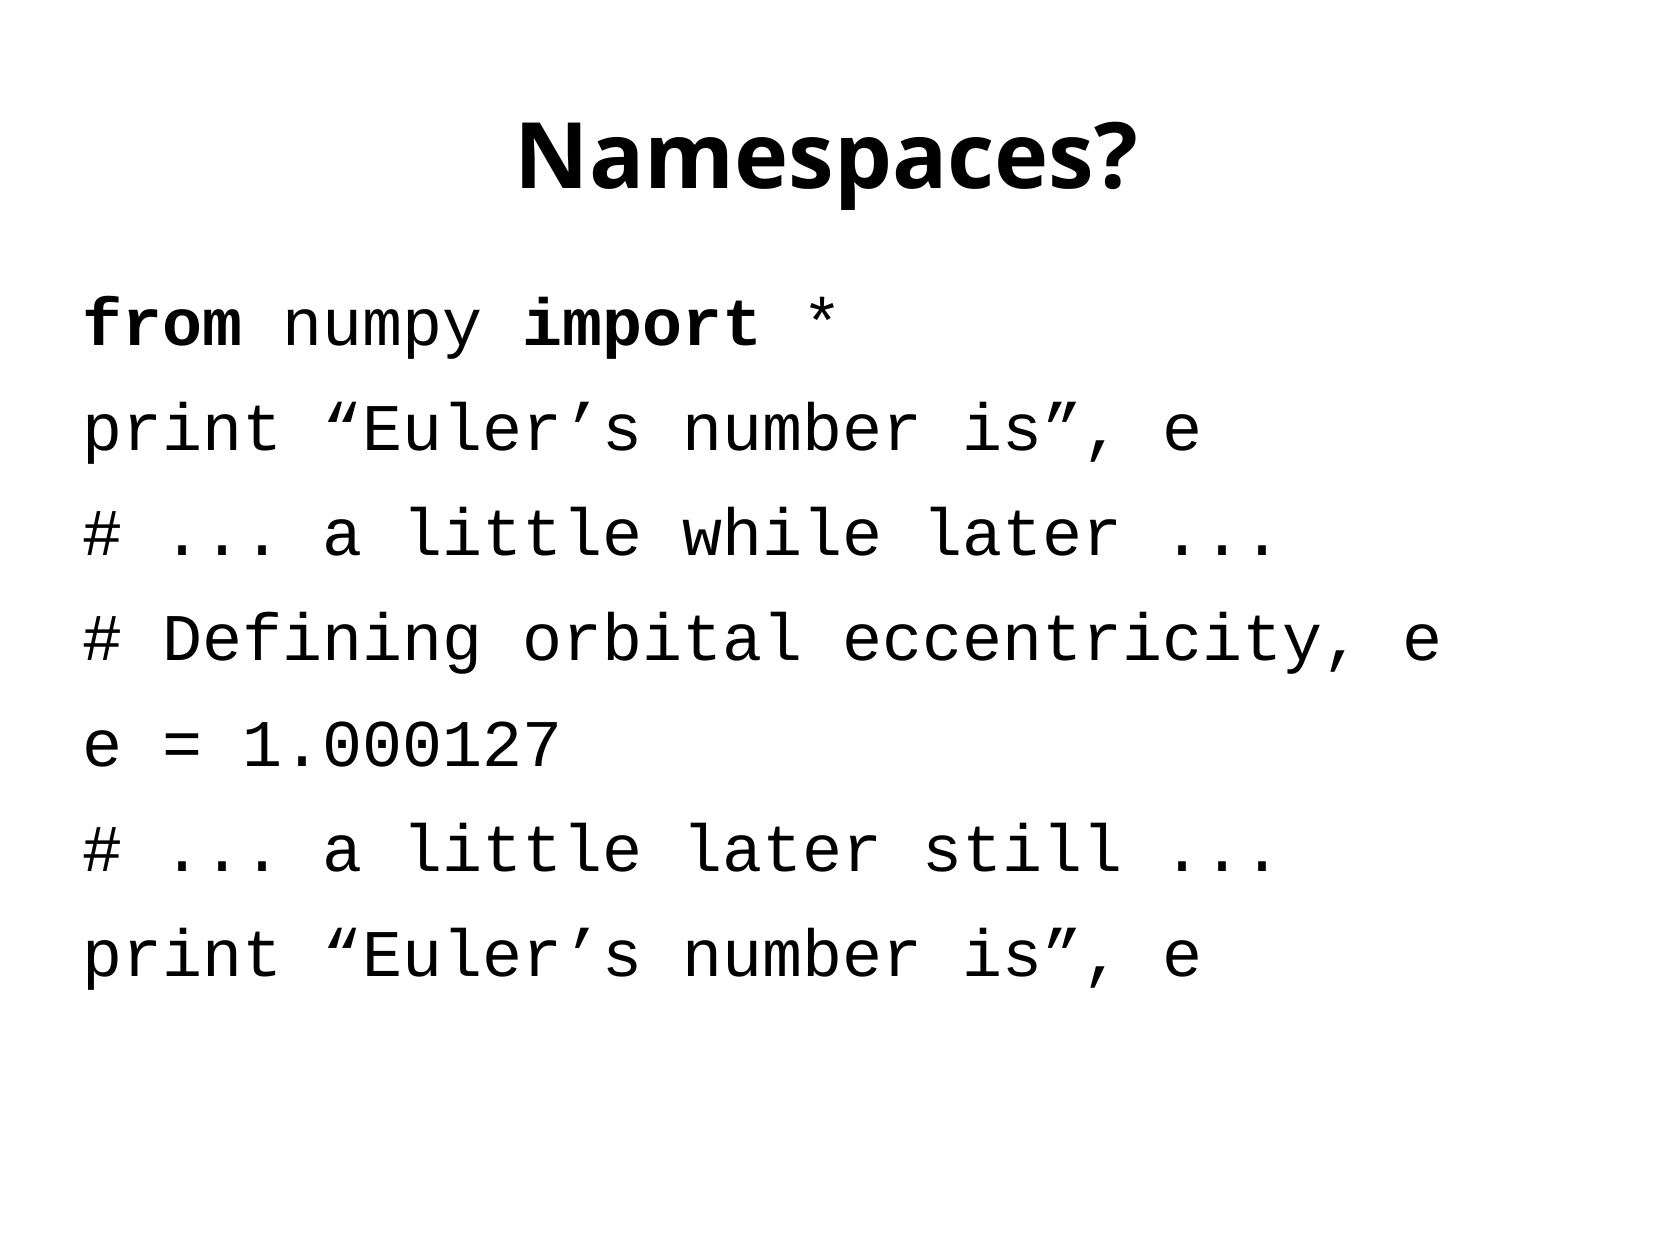

# Namespaces?
from numpy import *
print “Euler’s number is”, e
# ... a little while later ...
# Defining orbital eccentricity, e
e = 1.000127
# ... a little later still ...
print “Euler’s number is”, e